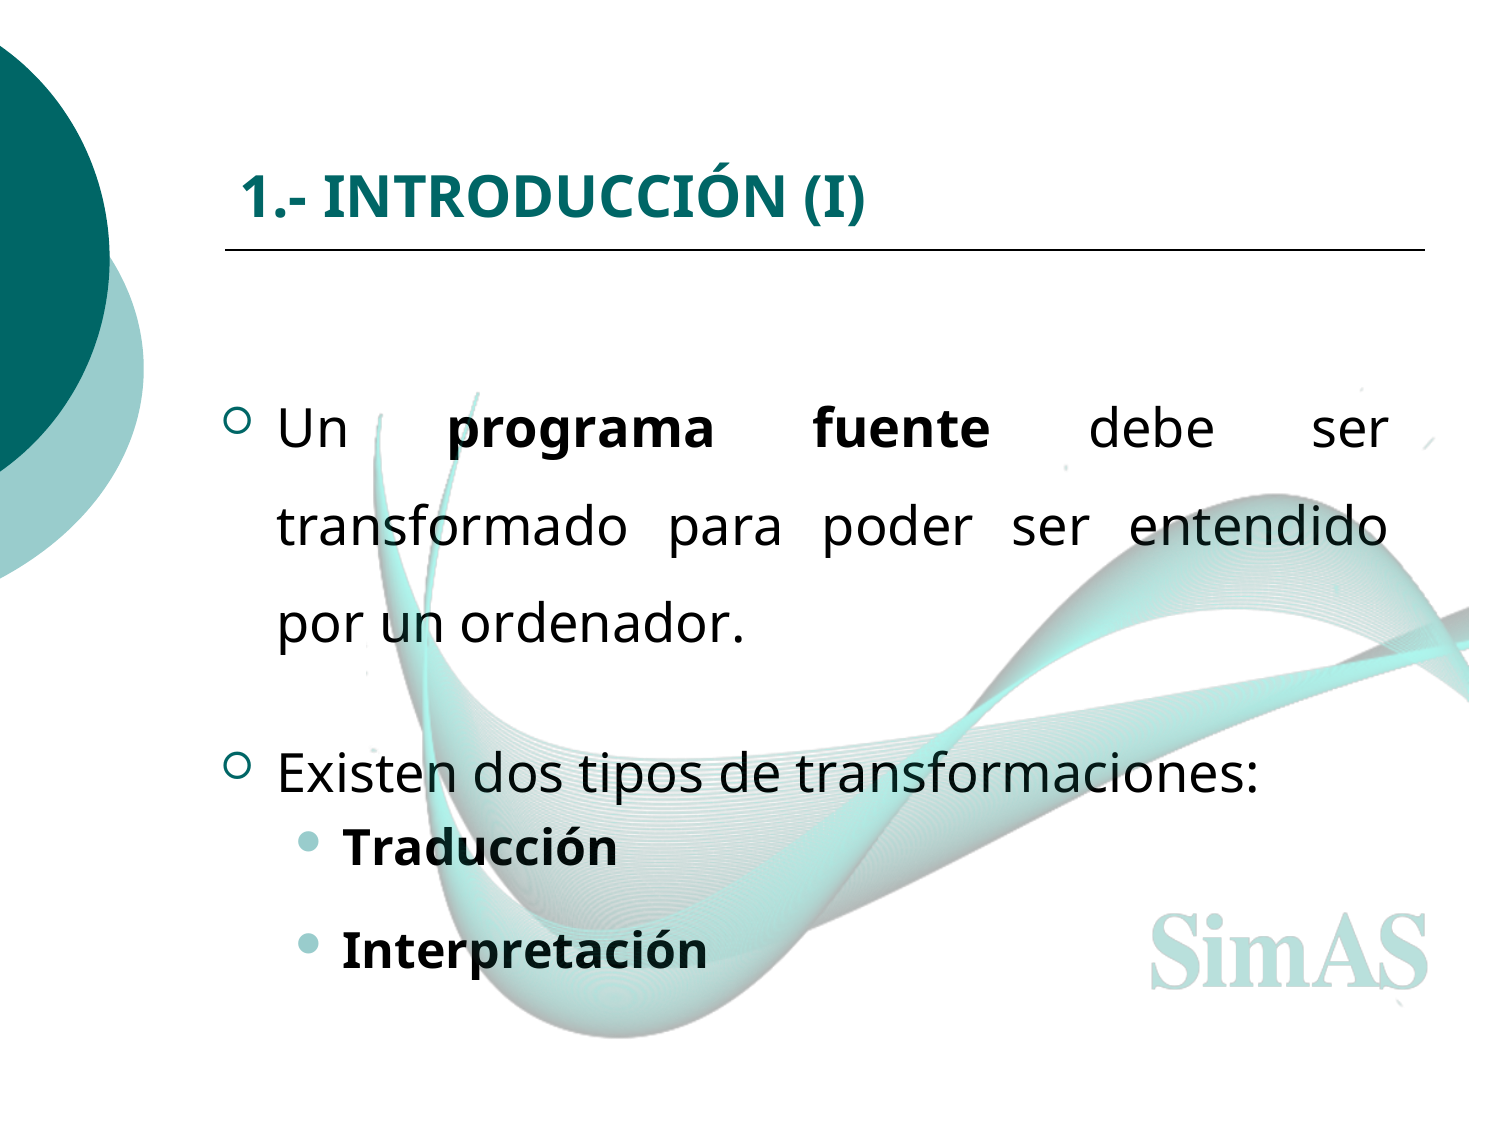

# 1.- INTRODUCCIÓN (I)
Un programa fuente debe ser transformado para poder ser entendido por un ordenador.
Existen dos tipos de transformaciones:
Traducción
Interpretación